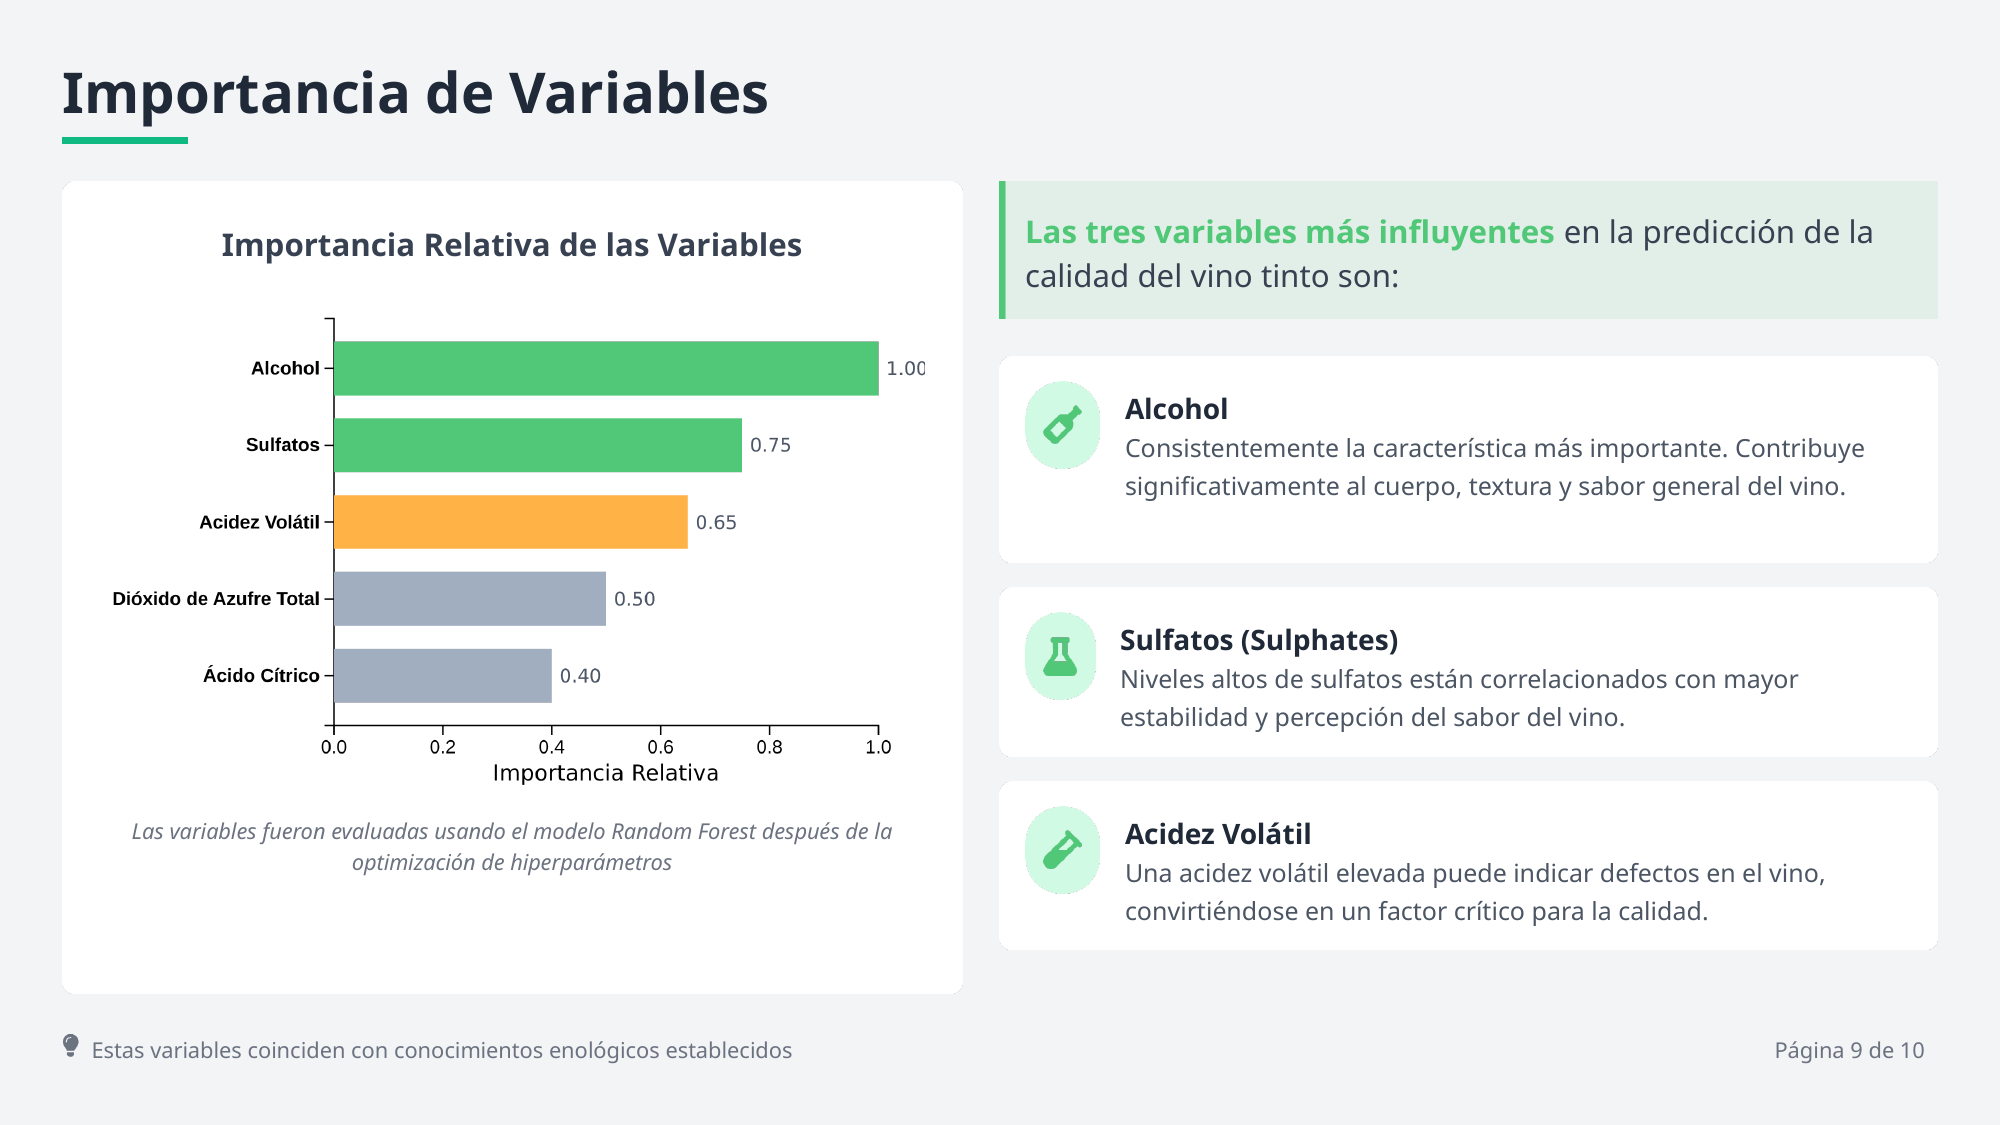

Importancia de Variables
Las tres variables más influyentes en la predicción de la calidad del vino tinto son:
Importancia Relativa de las Variables
Alcohol
Consistentemente la característica más importante. Contribuye significativamente al cuerpo, textura y sabor general del vino.
Sulfatos (Sulphates)
Niveles altos de sulfatos están correlacionados con mayor estabilidad y percepción del sabor del vino.
Acidez Volátil
Las variables fueron evaluadas usando el modelo Random Forest después de la optimización de hiperparámetros
Una acidez volátil elevada puede indicar defectos en el vino, convirtiéndose en un factor crítico para la calidad.
 Estas variables coinciden con conocimientos enológicos establecidos
Página 9 de 10